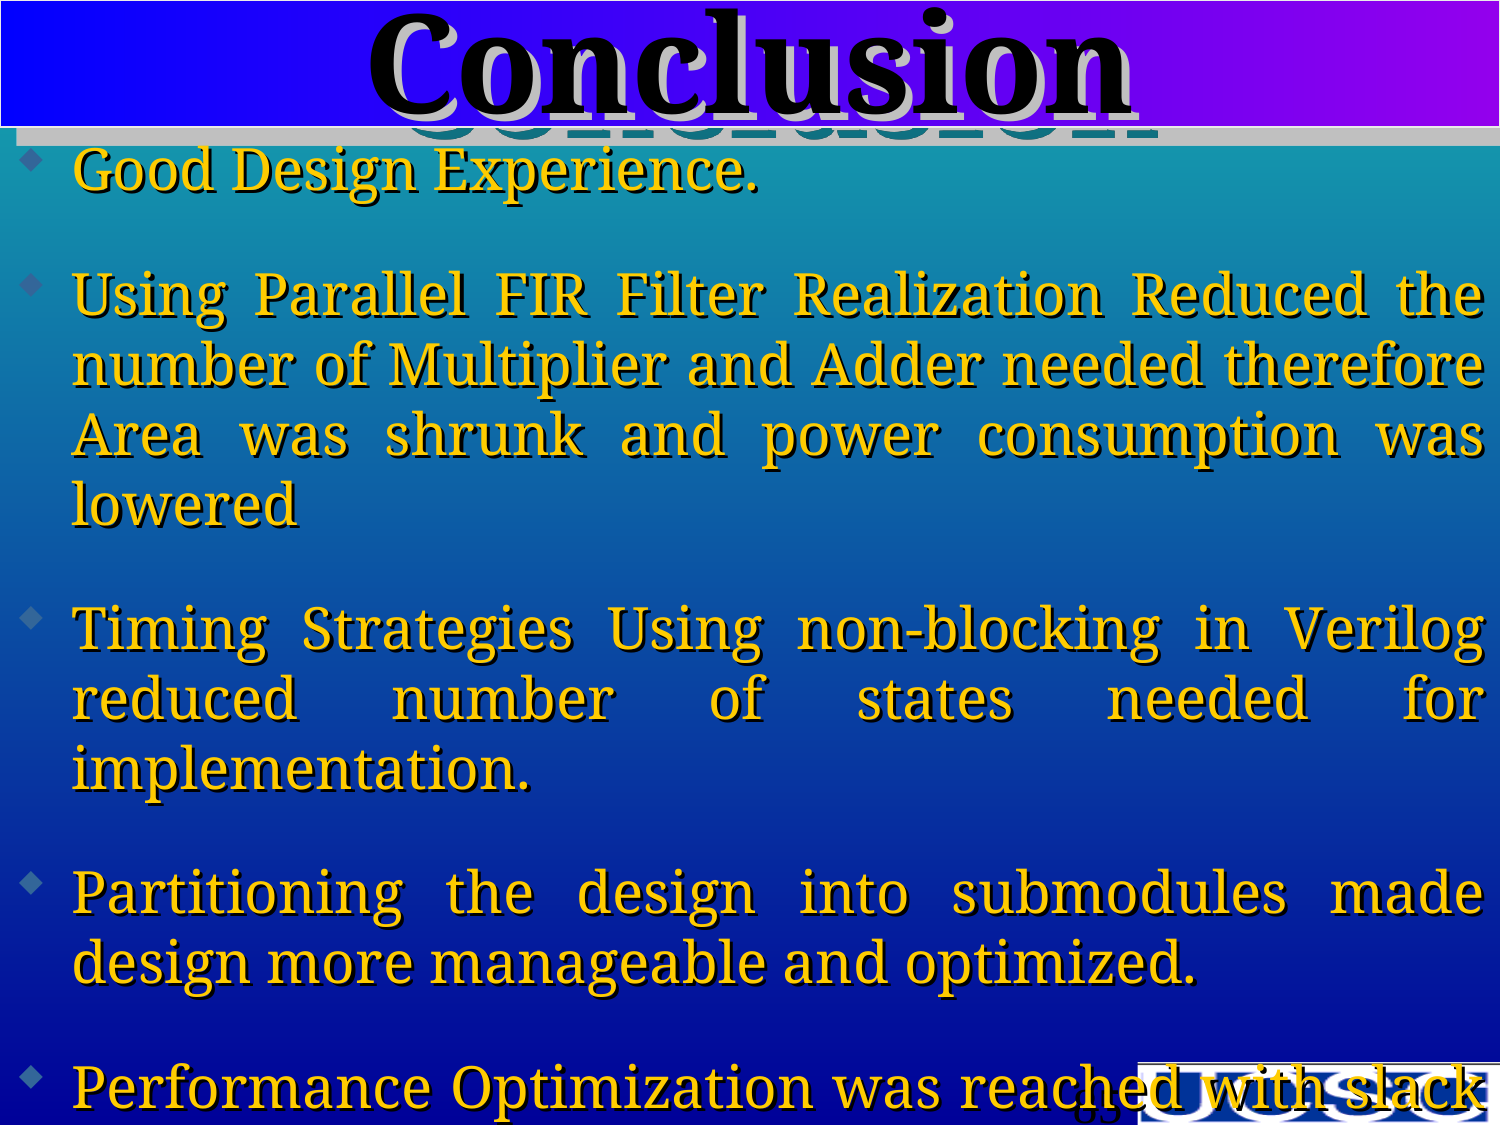

# Conclusion
Good Design Experience.
Using Parallel FIR Filter Realization Reduced the number of Multiplier and Adder needed therefore Area was shrunk and power consumption was lowered
Timing Strategies Using non-blocking in Verilog reduced number of states needed for implementation.
Partitioning the design into submodules made design more manageable and optimized.
Performance Optimization was reached with slack time equal to +9.54.
85